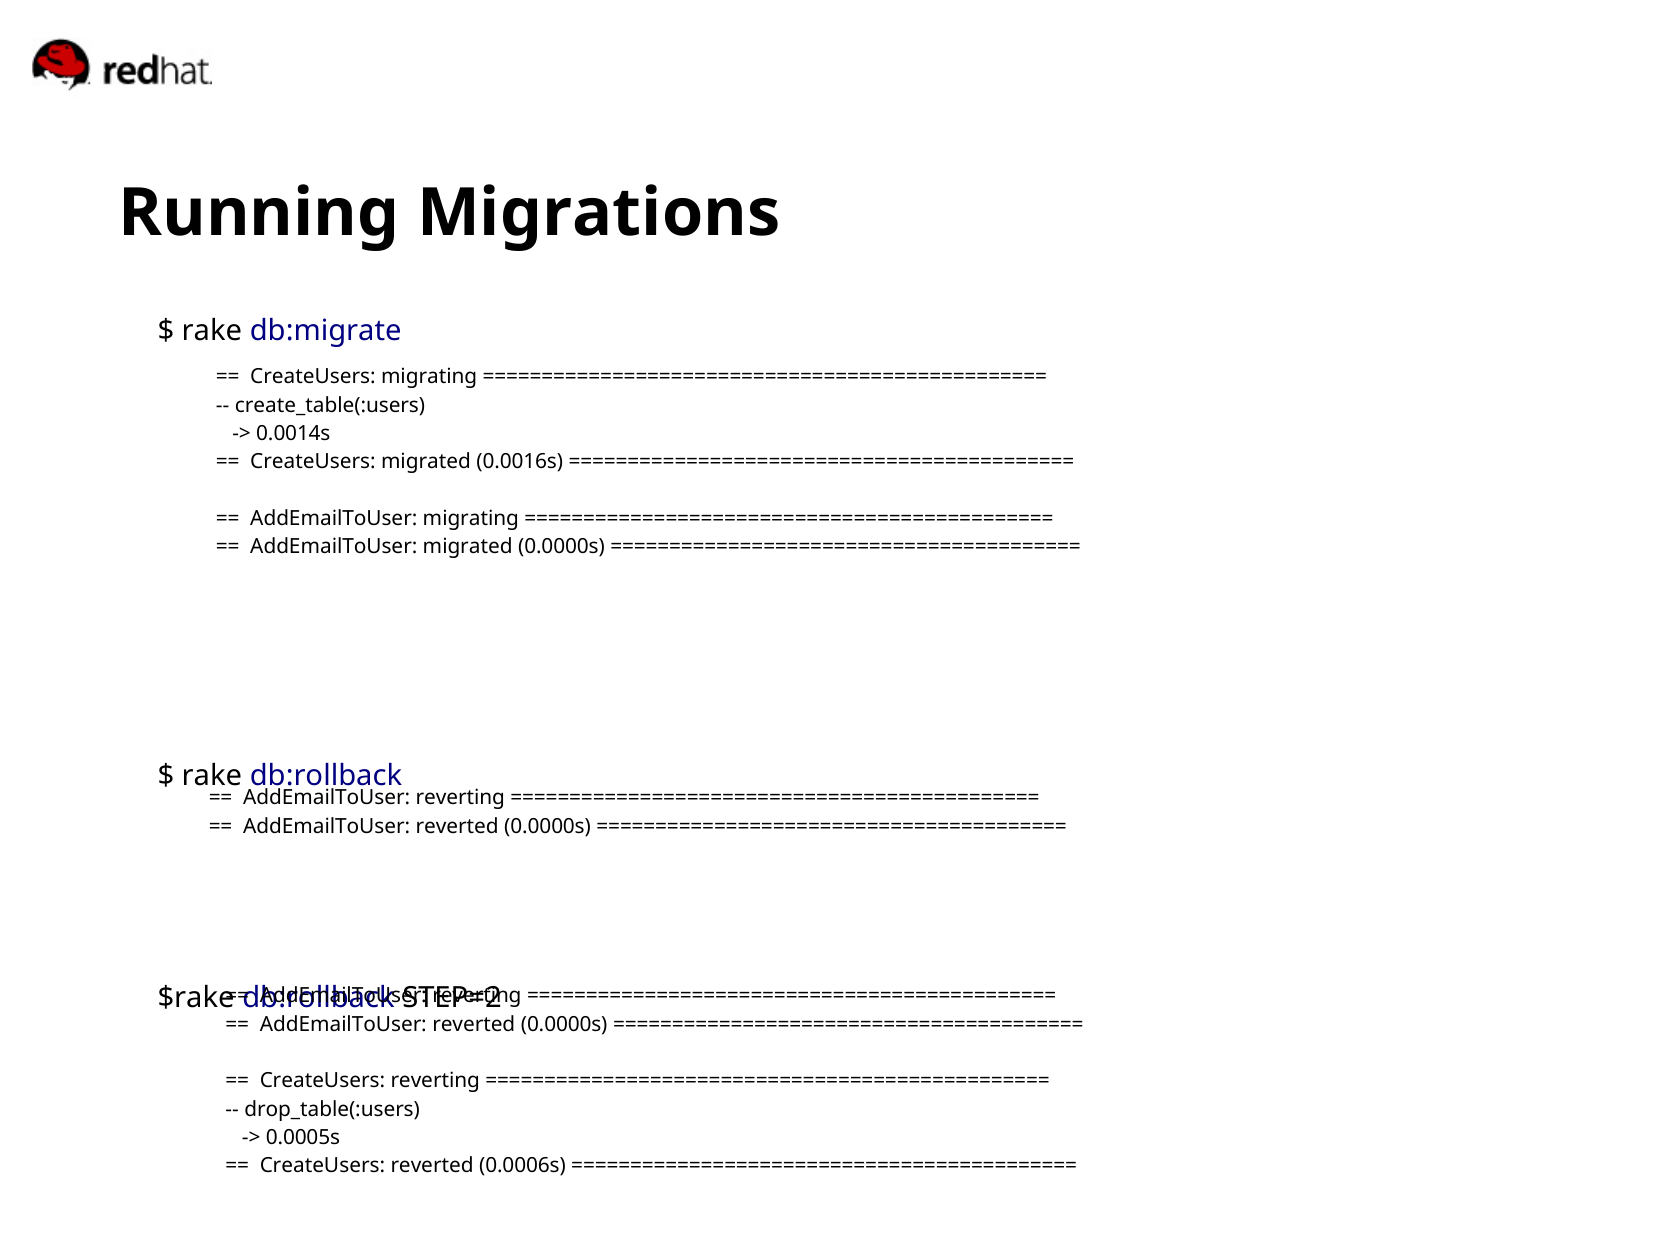

# Running Migrations
$ rake db:migrate
$ rake db:rollback
$rake db:rollback STEP=2
== CreateUsers: migrating ================================================
-- create_table(:users)
 -> 0.0014s
== CreateUsers: migrated (0.0016s) ===========================================
== AddEmailToUser: migrating =============================================
== AddEmailToUser: migrated (0.0000s) ========================================
== AddEmailToUser: reverting =============================================
== AddEmailToUser: reverted (0.0000s) ========================================
== AddEmailToUser: reverting =============================================
== AddEmailToUser: reverted (0.0000s) ========================================
== CreateUsers: reverting ================================================
-- drop_table(:users)
 -> 0.0005s
== CreateUsers: reverted (0.0006s) ===========================================